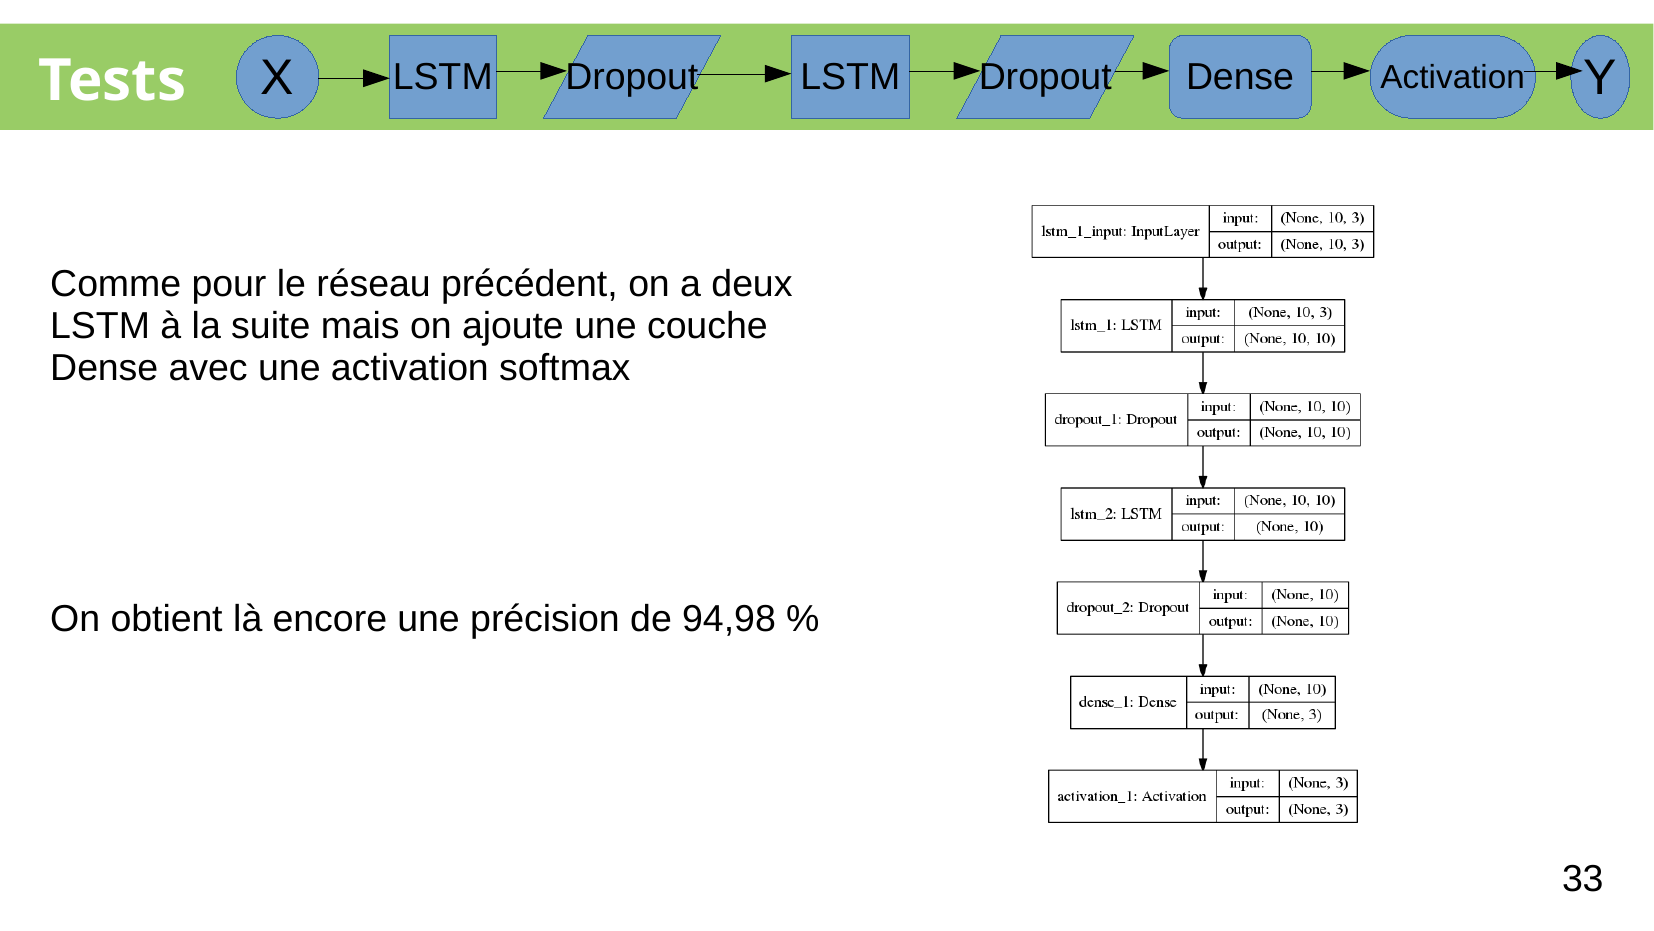

# Tests
X
LSTM
Dropout
LSTM
Dropout
Dense
Activation
Y
Comme pour le réseau précédent, on a deux LSTM à la suite mais on ajoute une couche Dense avec une activation softmax
On obtient là encore une précision de 94,98 %